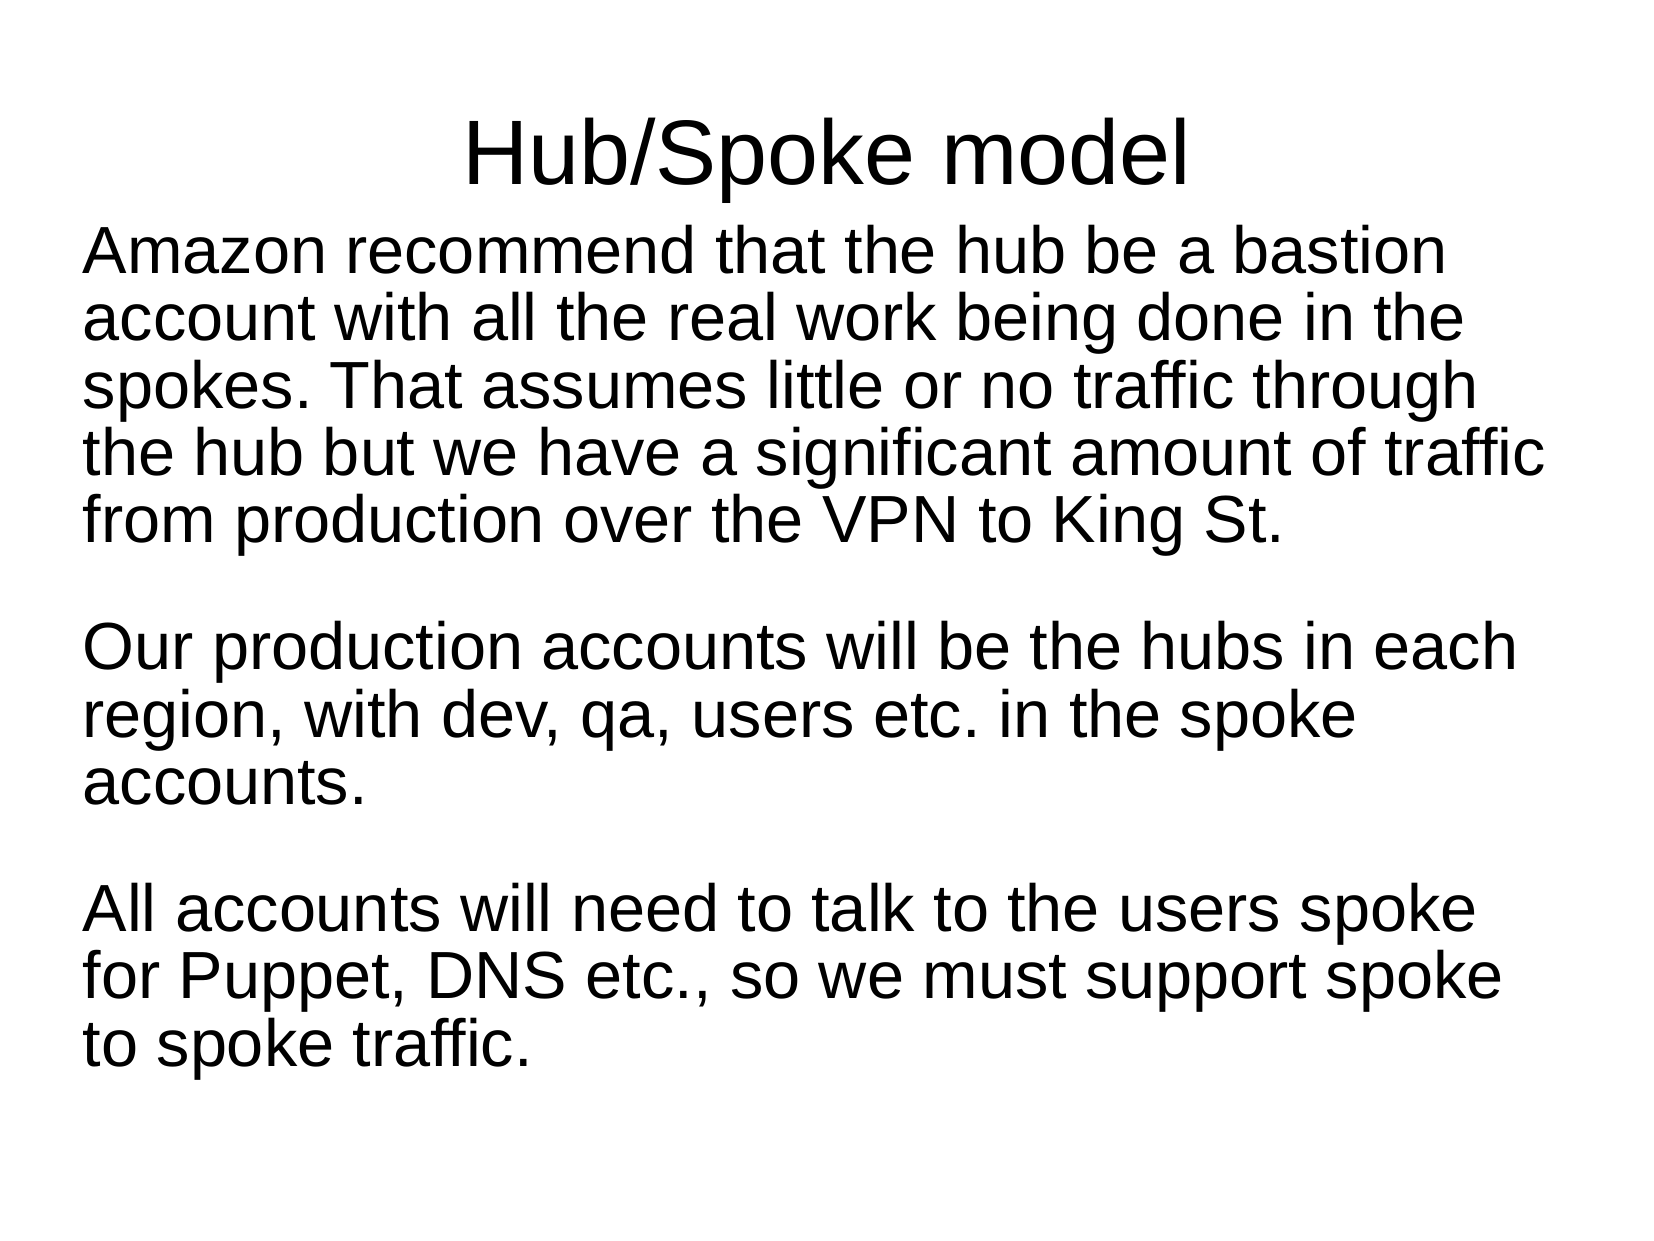

# Hub/Spoke model
Amazon recommend that the hub be a bastion account with all the real work being done in the spokes. That assumes little or no traffic through the hub but we have a significant amount of traffic from production over the VPN to King St.
Our production accounts will be the hubs in each region, with dev, qa, users etc. in the spoke accounts.
All accounts will need to talk to the users spoke for Puppet, DNS etc., so we must support spoke to spoke traffic.